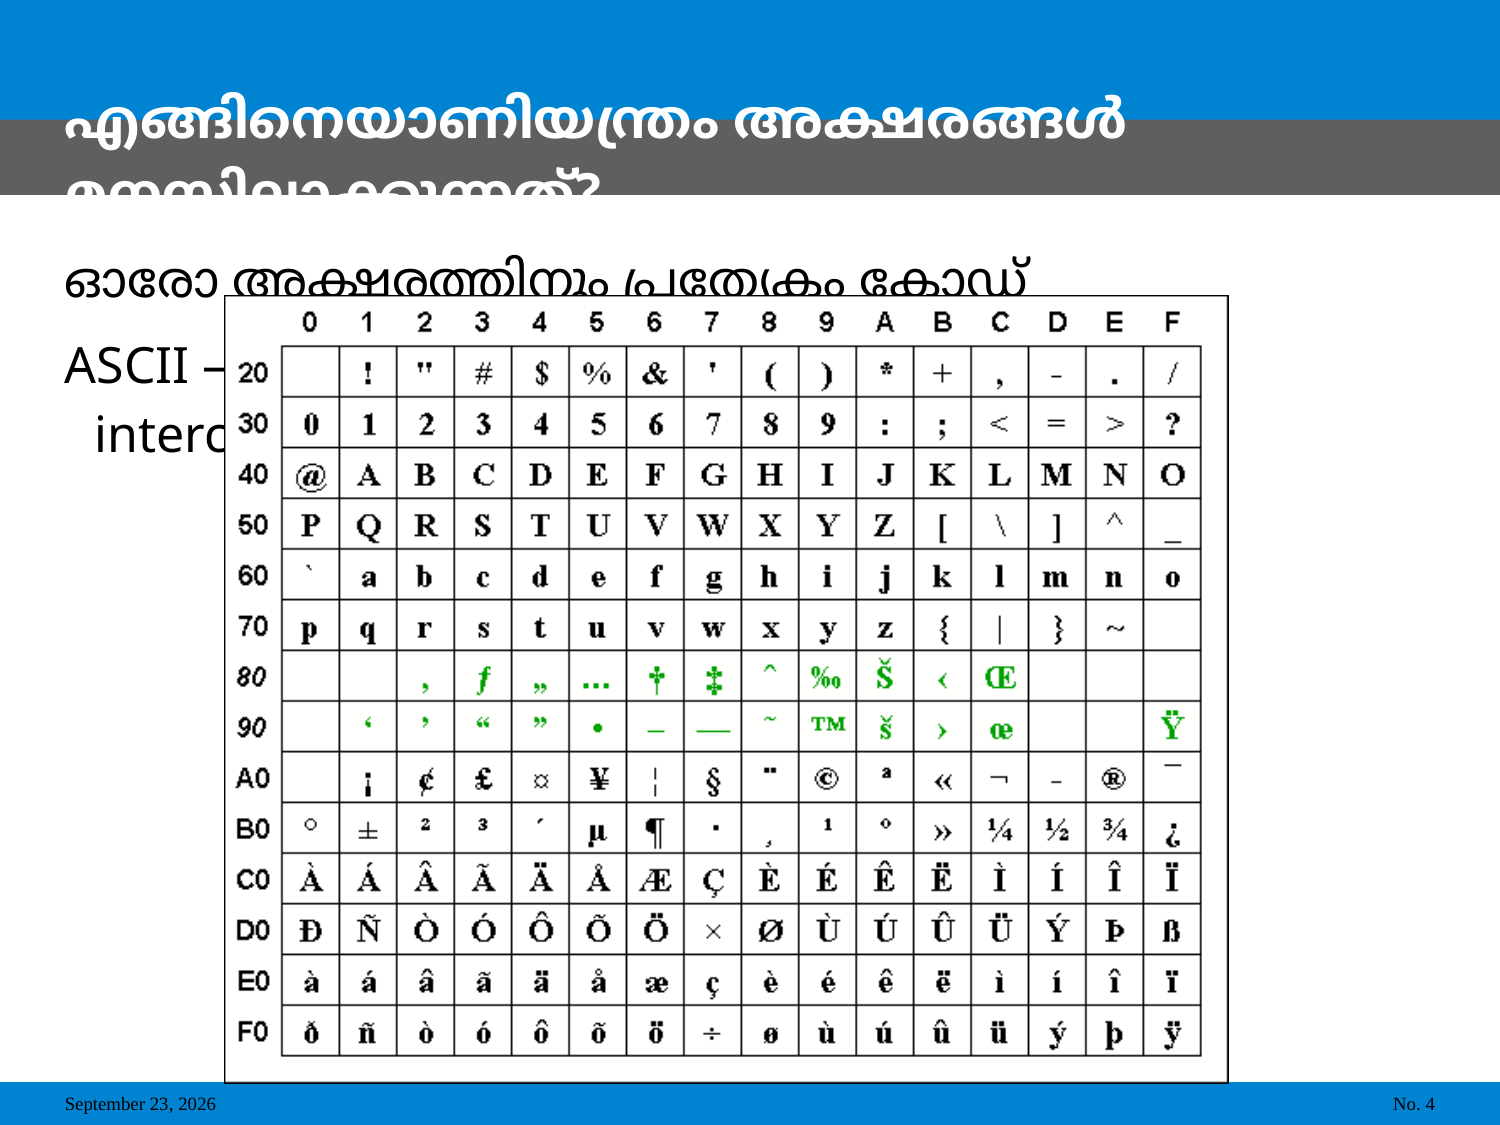

# എങ്ങിനെയാണിയന്ത്രം അക്ഷരങ്ങള്‍ മനസിലാക്കുന്നത്?
ഓരോ അക്ഷരത്തിനും പ്രത്യേകം കോഡ്
ASCII – American standard code for information interchange
4